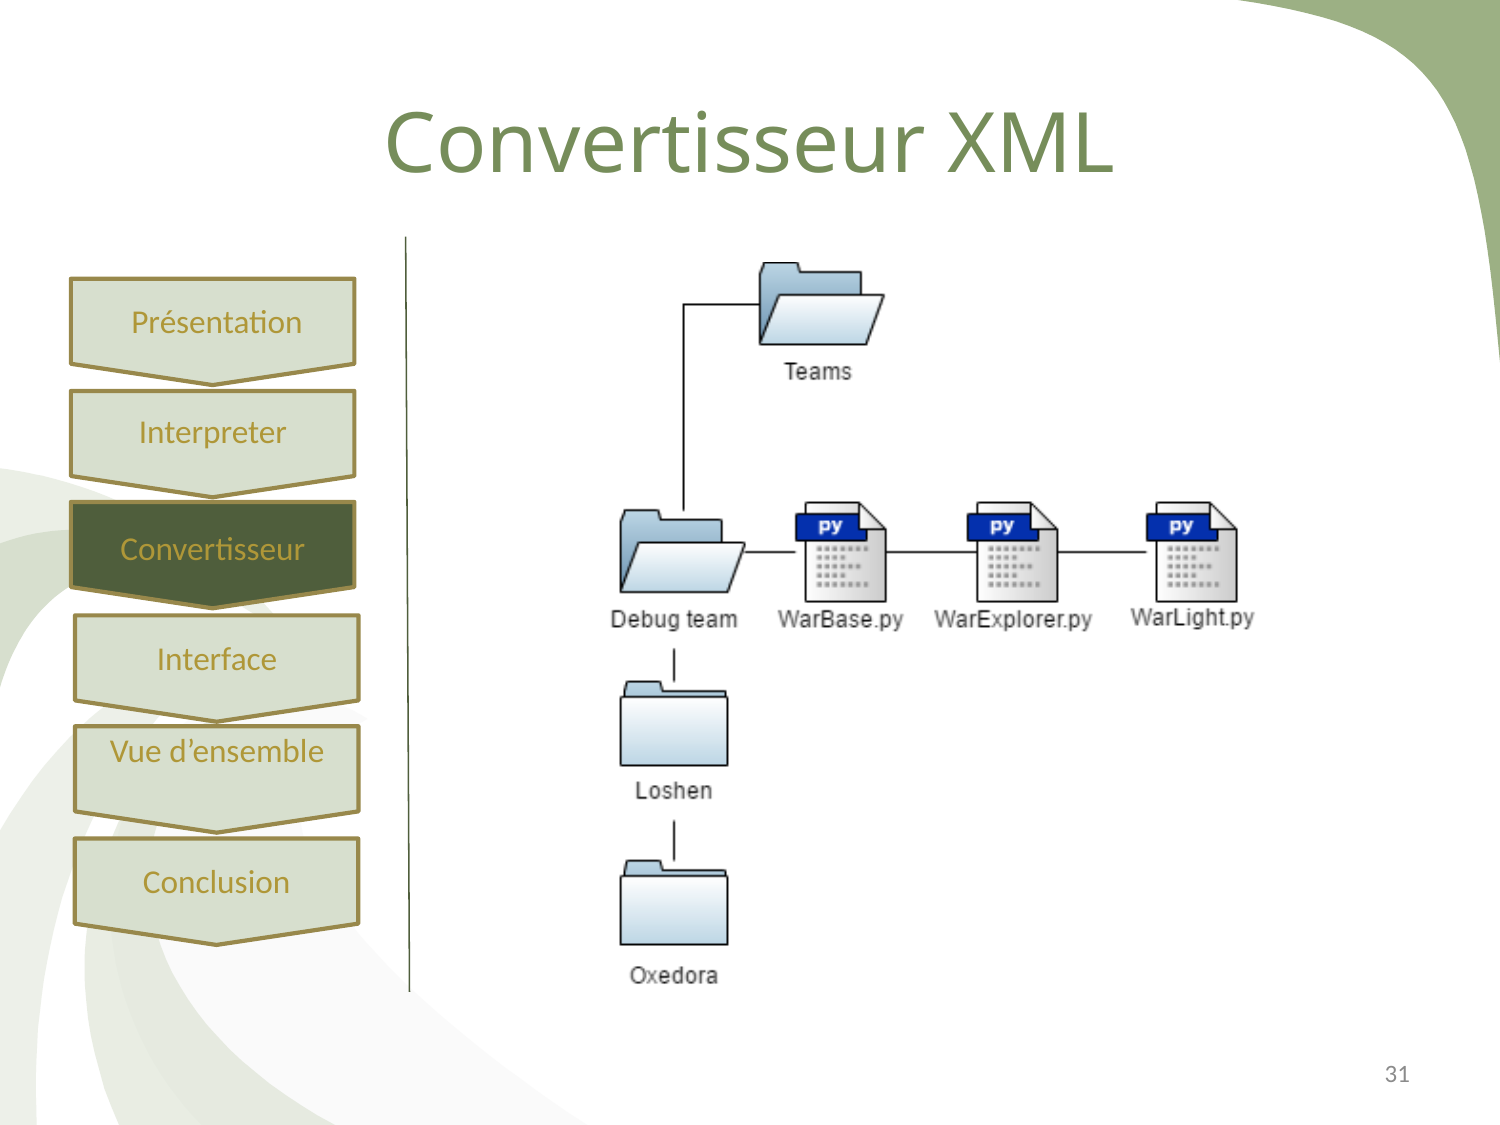

# Convertisseur XML
Présentation
Interpreter
Convertisseur
Interface
Vue d’ensemble
Conclusion
31